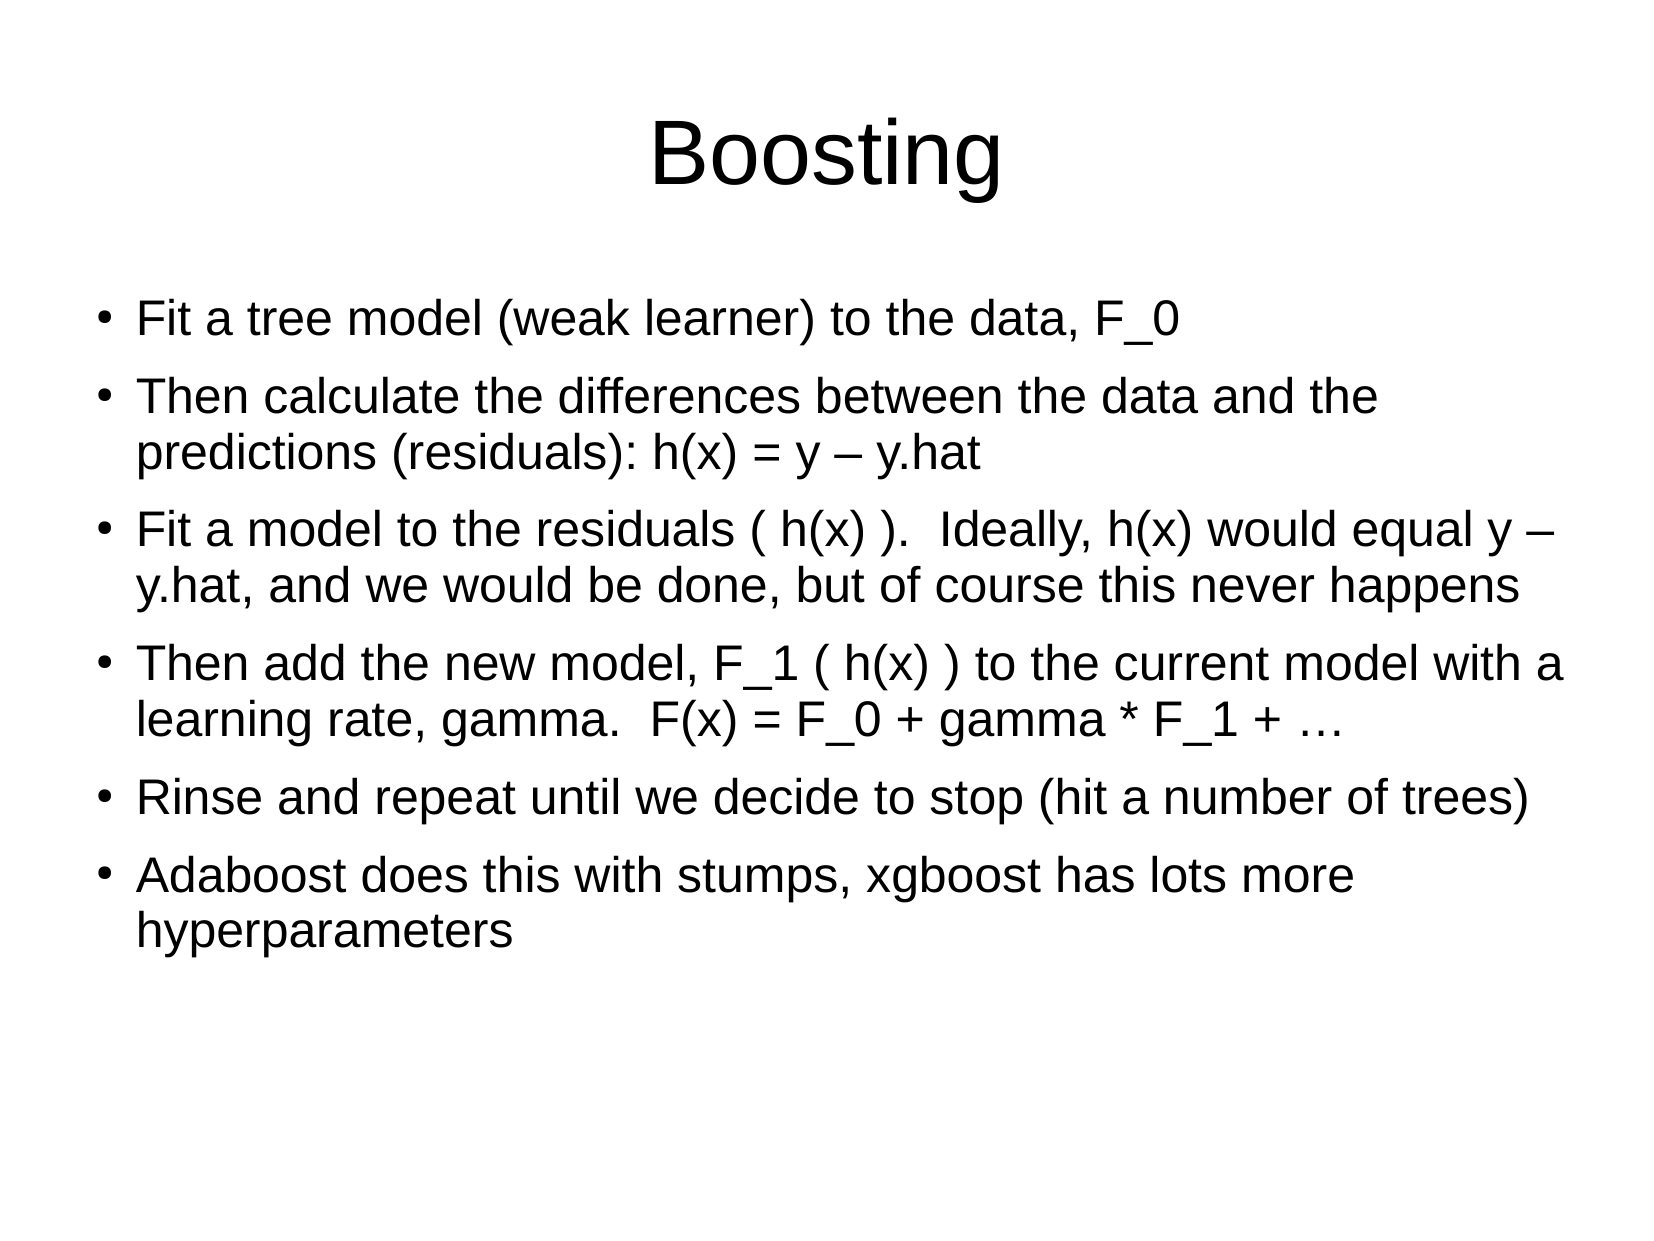

# Boosting
Fit a tree model (weak learner) to the data, F_0
Then calculate the differences between the data and the predictions (residuals): h(x) = y – y.hat
Fit a model to the residuals ( h(x) ). Ideally, h(x) would equal y – y.hat, and we would be done, but of course this never happens
Then add the new model, F_1 ( h(x) ) to the current model with a learning rate, gamma. F(x) = F_0 + gamma * F_1 + …
Rinse and repeat until we decide to stop (hit a number of trees)
Adaboost does this with stumps, xgboost has lots more hyperparameters